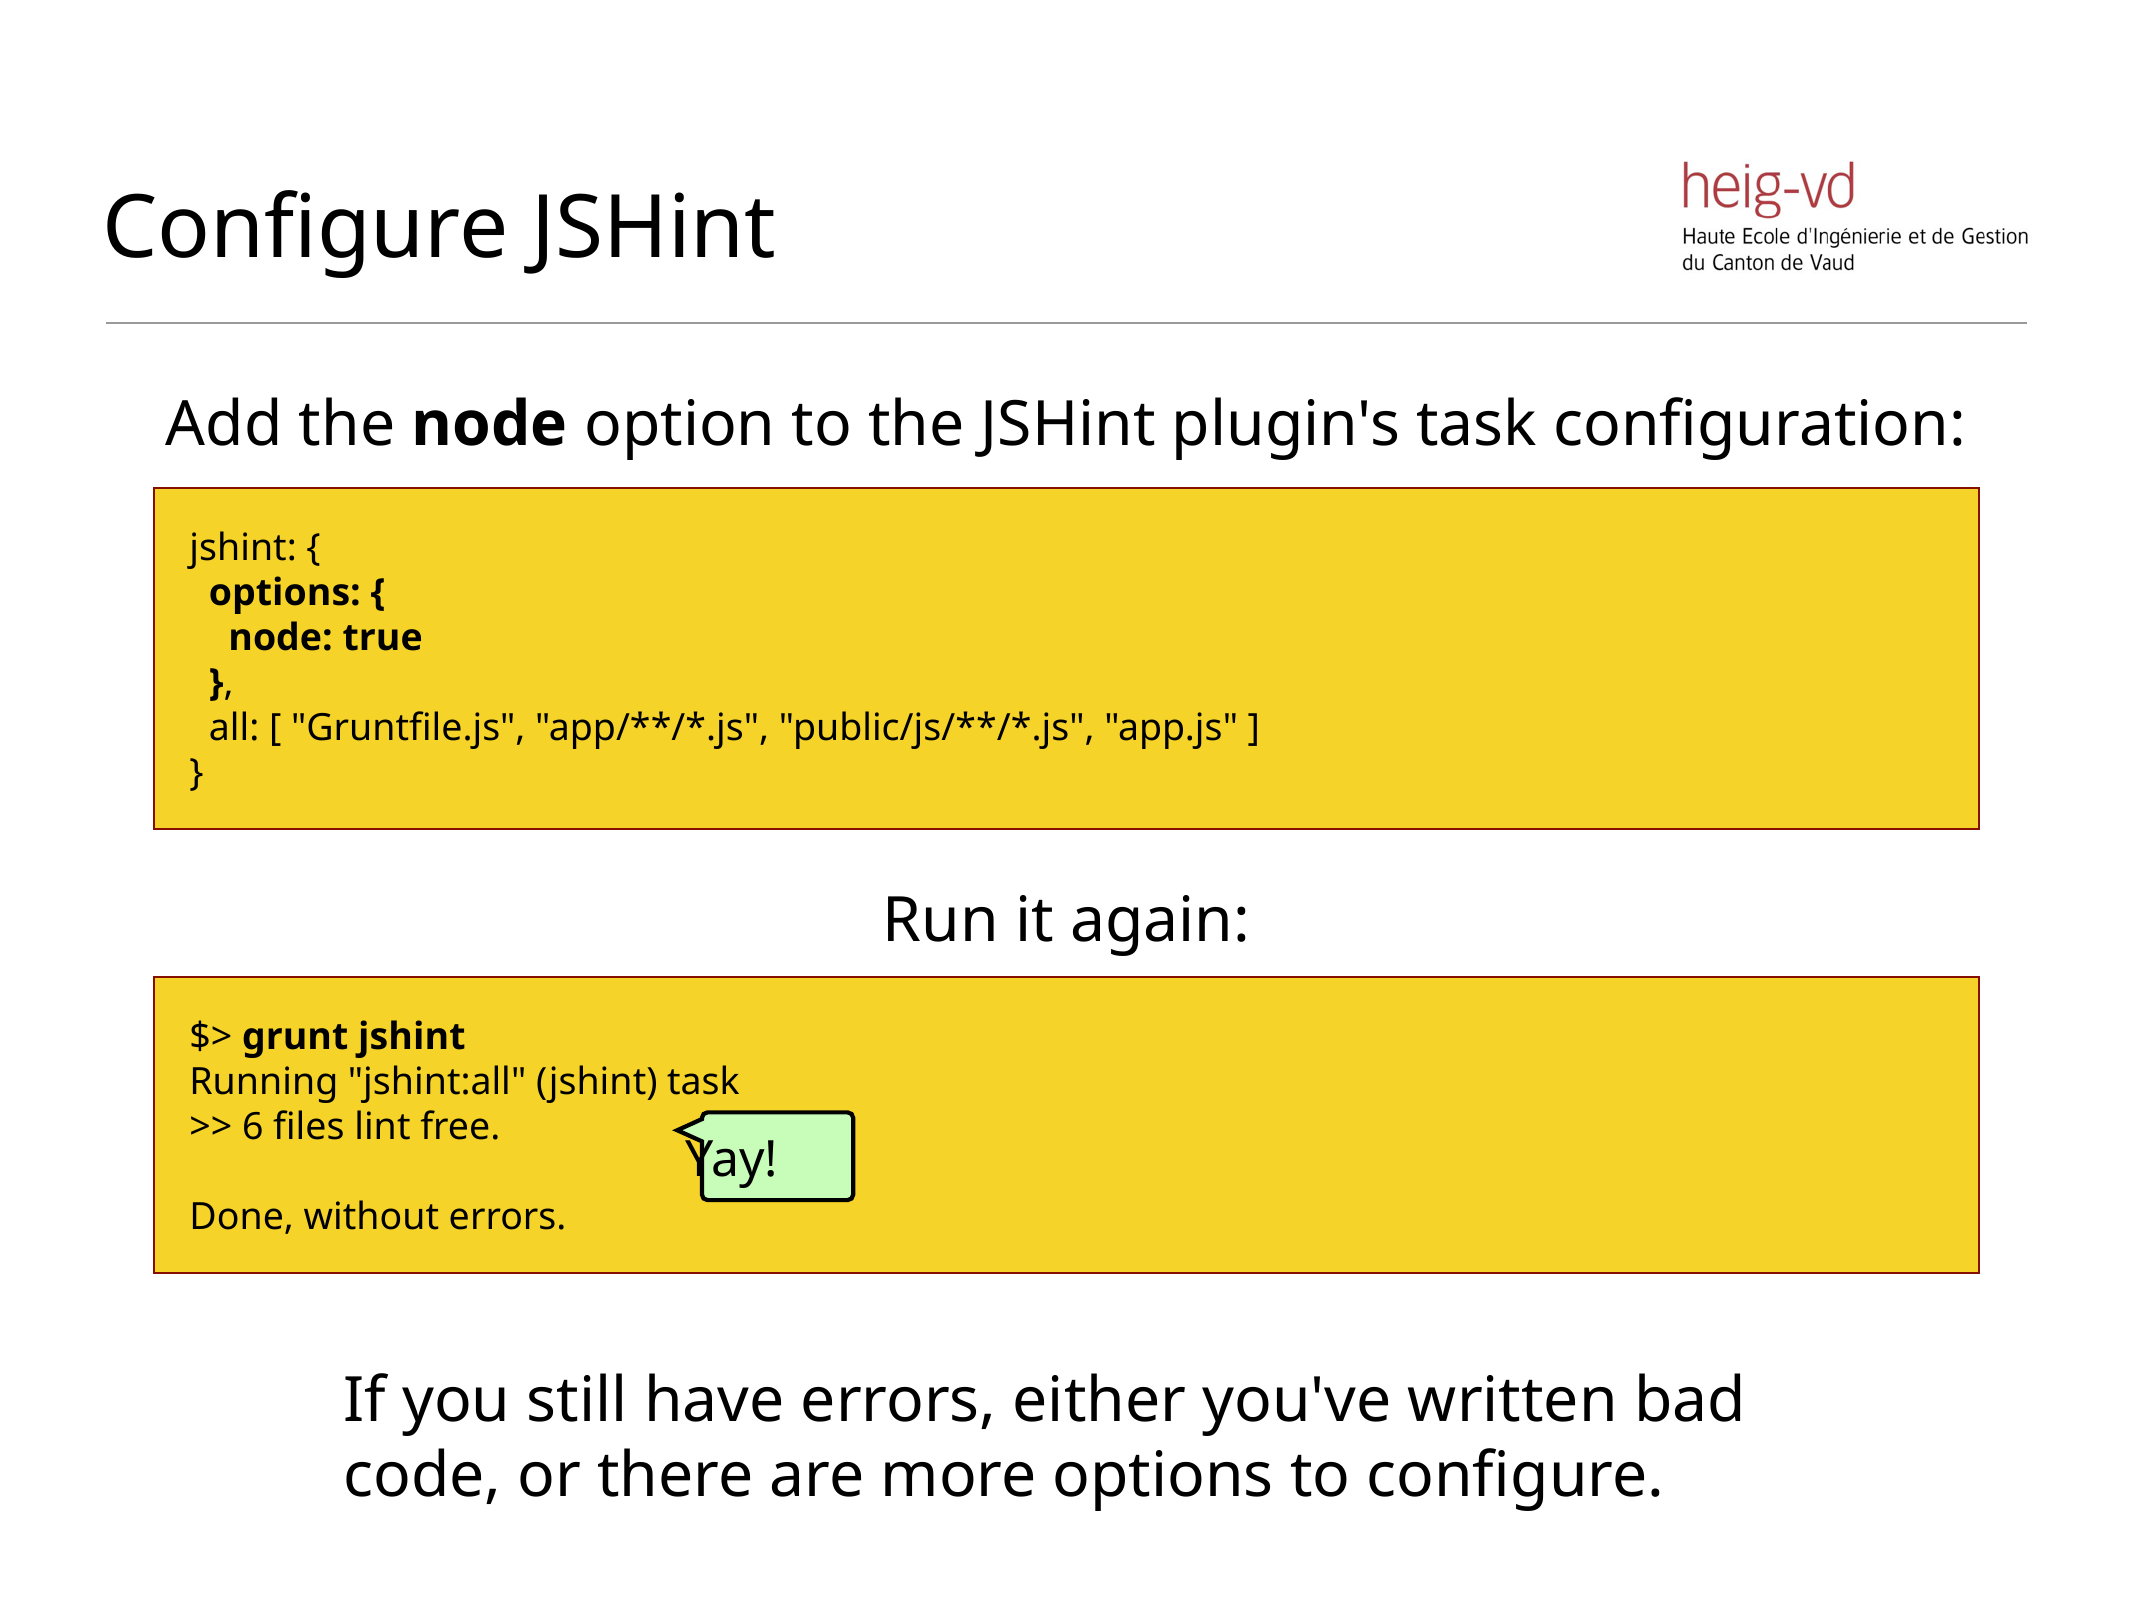

# Configure JSHint
Add the node option to the JSHint plugin's task configuration:
jshint: {
 options: {
 node: true
 },
 all: [ "Gruntfile.js", "app/**/*.js", "public/js/**/*.js", "app.js" ]
}
Run it again:
$> grunt jshint
Running "jshint:all" (jshint) task
>> 6 files lint free.
Done, without errors.
Yay!
If you still have errors, either you've written bad code, or there are more options to configure.